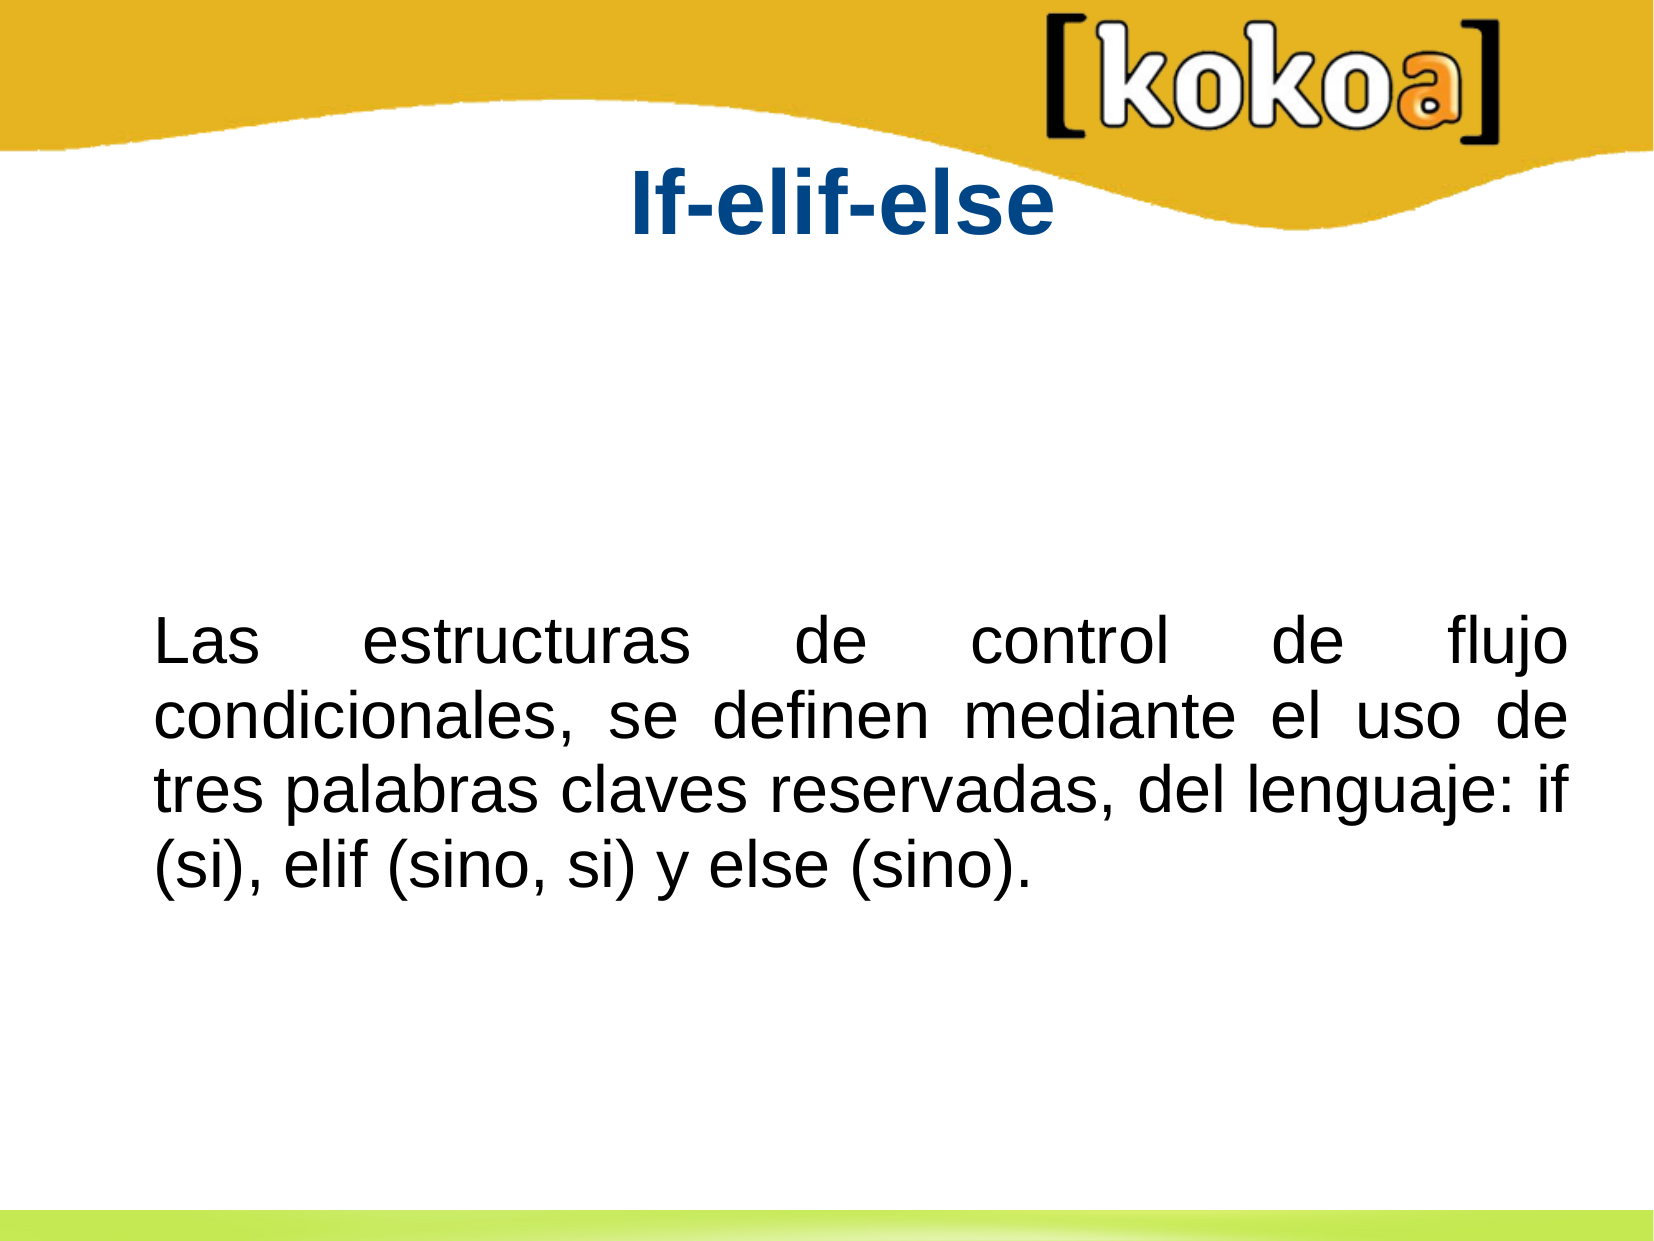

# If-elif-else
Las estructuras de control de flujo condicionales, se definen mediante el uso de tres palabras claves reservadas, del lenguaje: if (si), elif (sino, si) y else (sino).